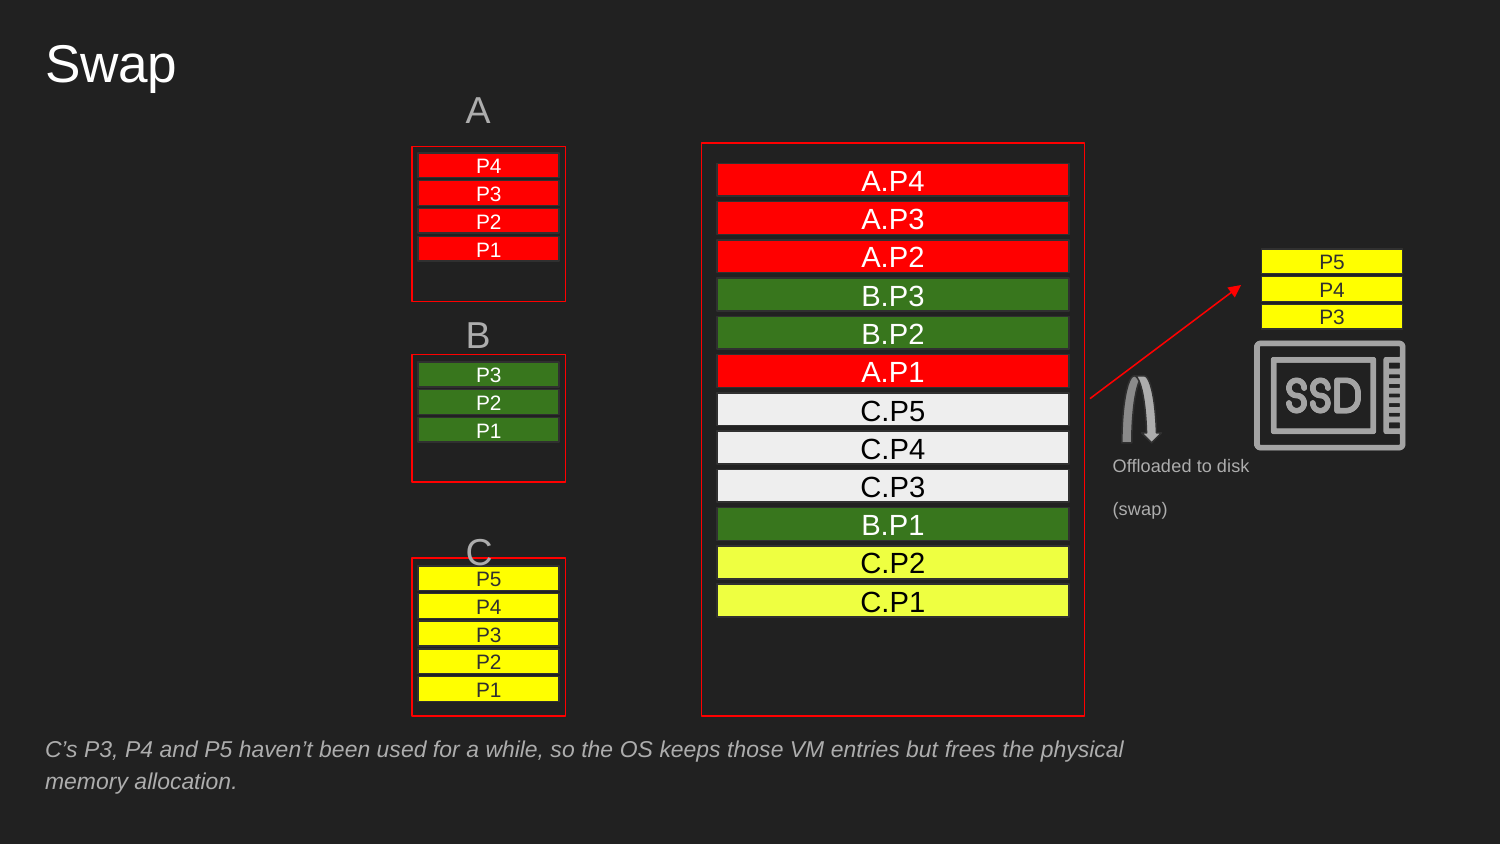

# Swap
A
P4
A.P4
P3
A.P3
P2
P1
A.P2
P5
P4
B.P3
B
P3
B.P2
A.P1
P3
P2
C.P5
P1
C.P4
Offloaded to disk
(swap)
C.P3
C
B.P1
C.P2
P5
C.P1
P4
P3
P2
P1
C’s P3, P4 and P5 haven’t been used for a while, so the OS keeps those VM entries but frees the physical memory allocation.